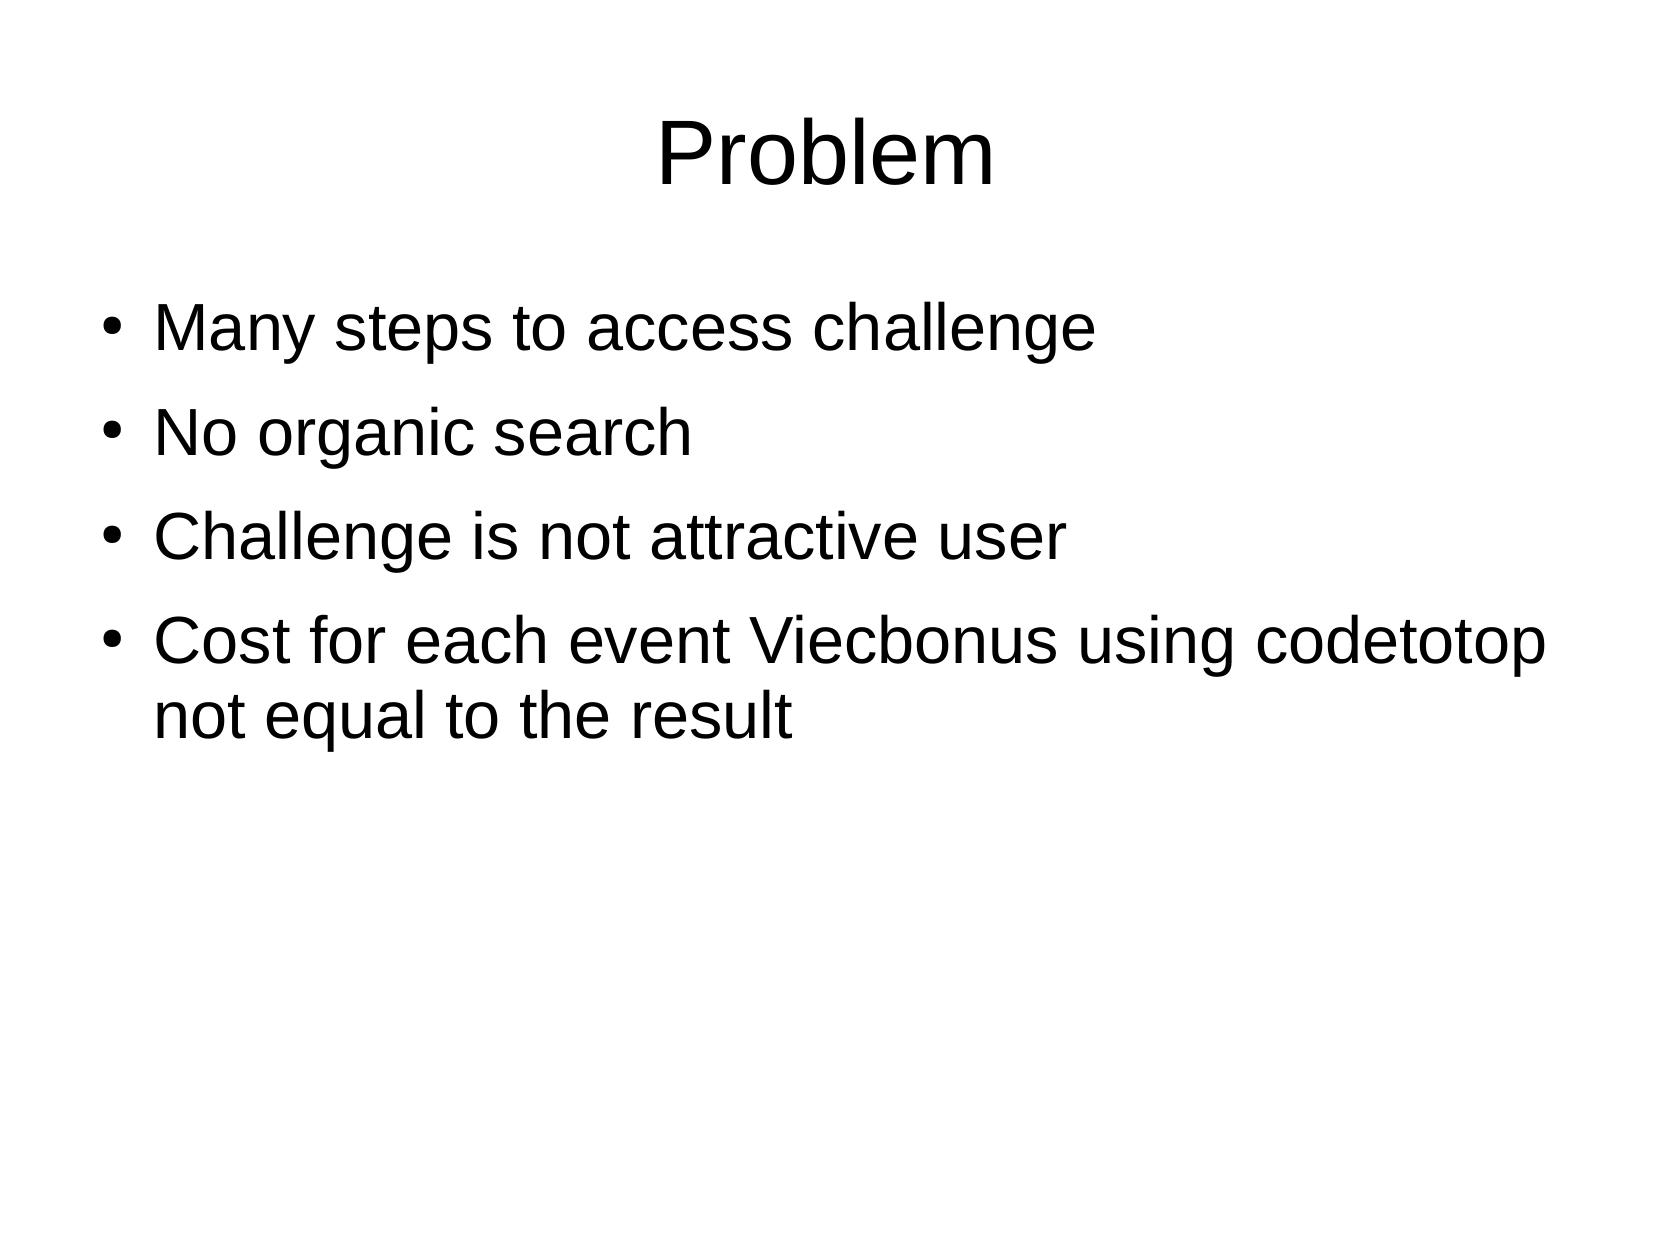

# Problem
Many steps to access challenge
No organic search
Challenge is not attractive user
Cost for each event Viecbonus using codetotop not equal to the result